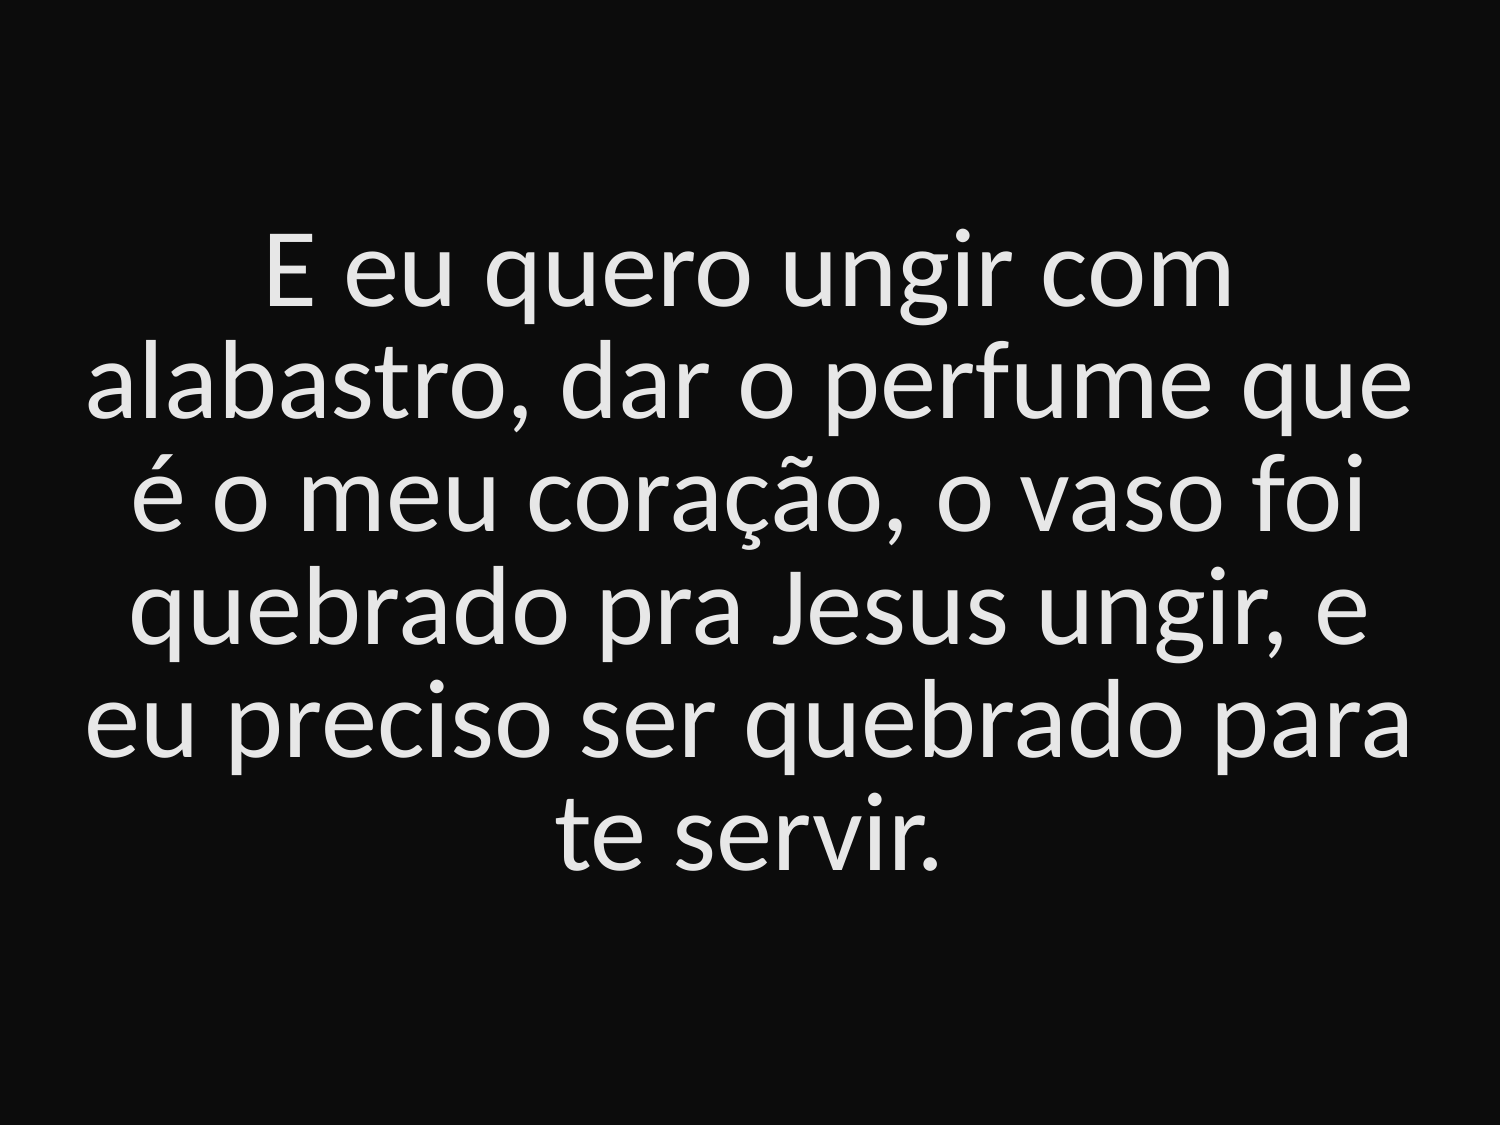

# E eu quero ungir com alabastro, dar o perfume que é o meu coração, o vaso foi quebrado pra Jesus ungir, e eu preciso ser quebrado para te servir.